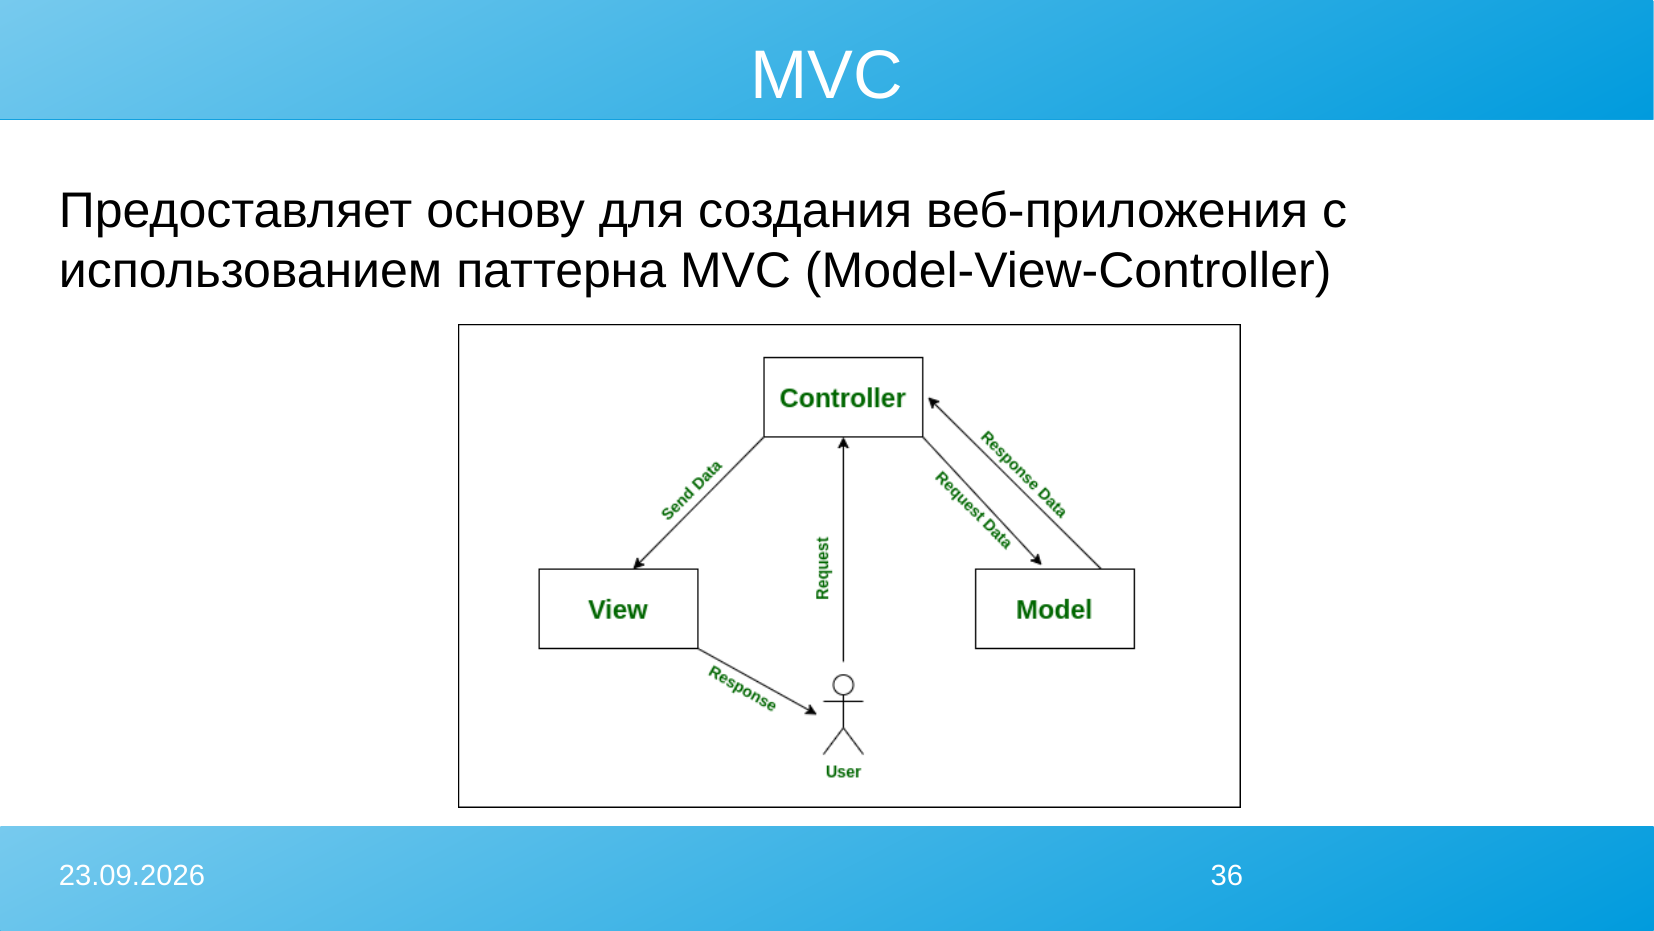

# MVC
Предоставляет основу для создания веб-приложения с использованием паттерна MVC (Model-View-Controller)